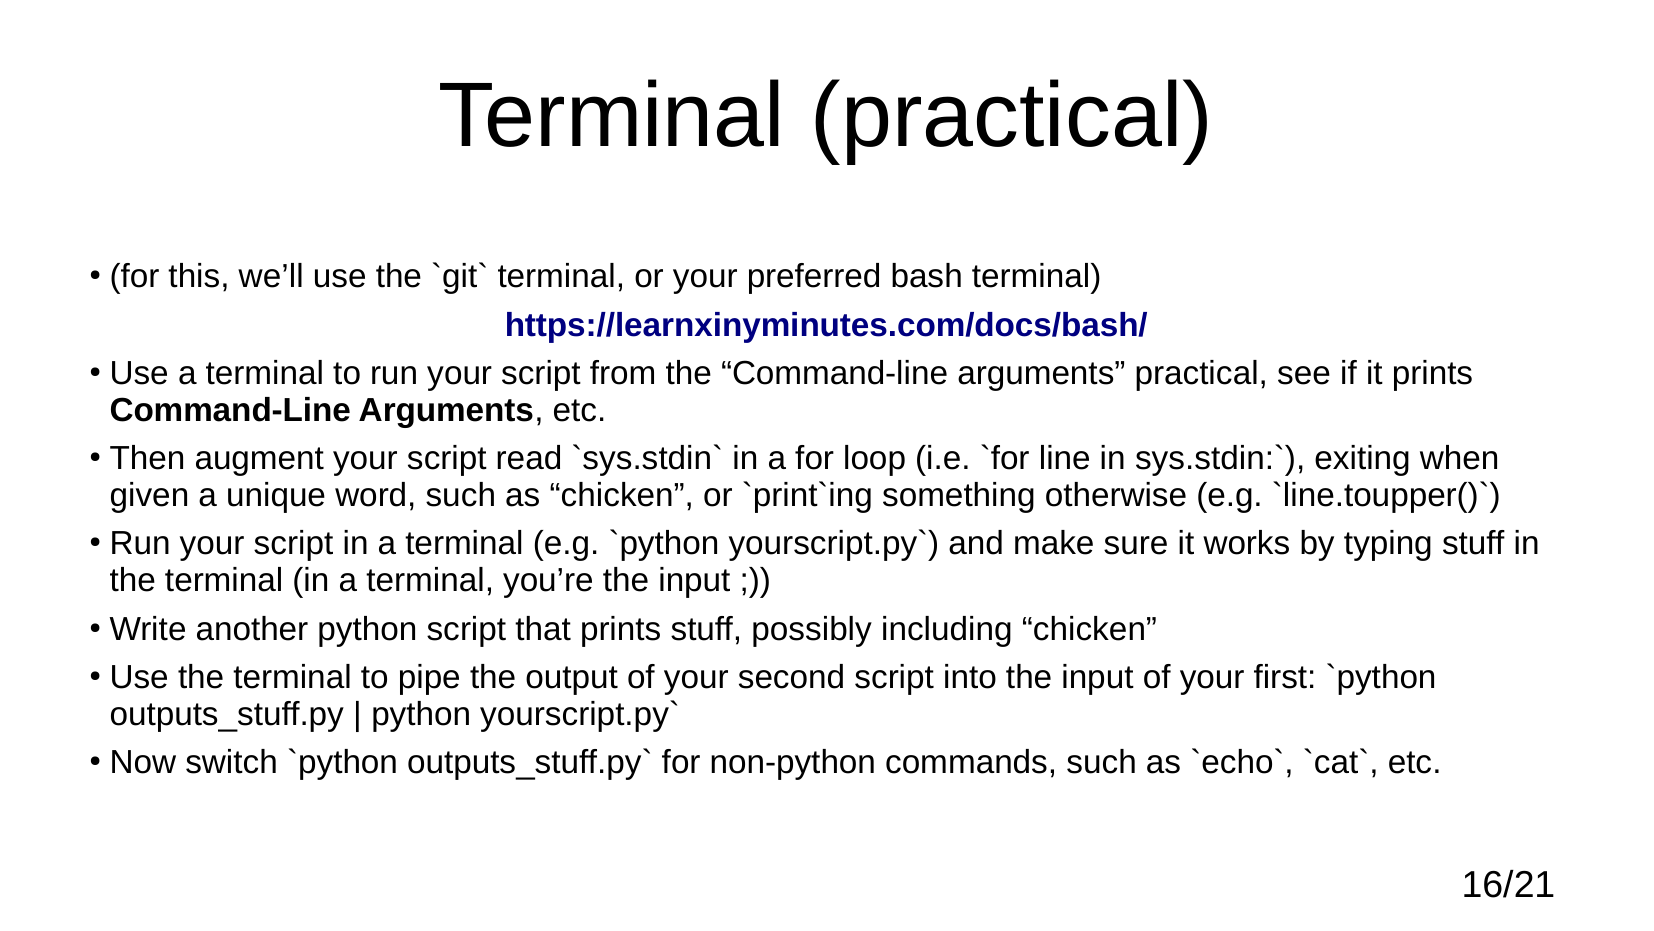

Terminal (practical)
# (for this, we’ll use the `git` terminal, or your preferred bash terminal)
https://learnxinyminutes.com/docs/bash/
Use a terminal to run your script from the “Command-line arguments” practical, see if it prints Command-Line Arguments, etc.
Then augment your script read `sys.stdin` in a for loop (i.e. `for line in sys.stdin:`), exiting when given a unique word, such as “chicken”, or `print`ing something otherwise (e.g. `line.toupper()`)
Run your script in a terminal (e.g. `python yourscript.py`) and make sure it works by typing stuff in the terminal (in a terminal, you’re the input ;))
Write another python script that prints stuff, possibly including “chicken”
Use the terminal to pipe the output of your second script into the input of your first: `python outputs_stuff.py | python yourscript.py`
Now switch `python outputs_stuff.py` for non-python commands, such as `echo`, `cat`, etc.